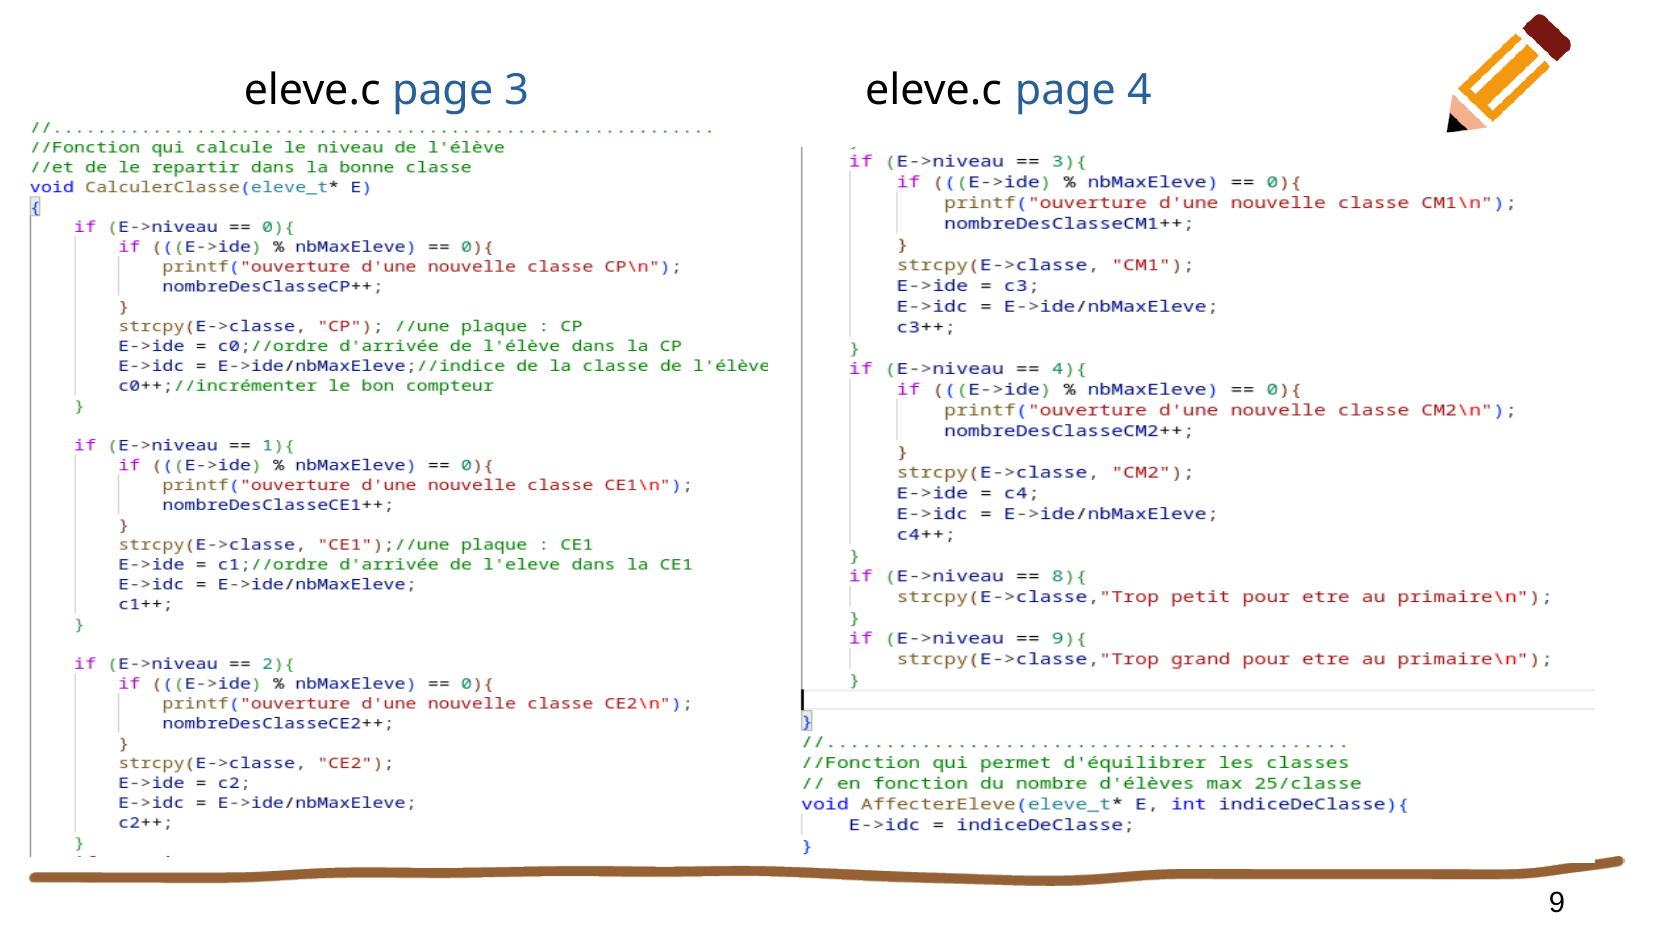

# eleve.c page 3 eleve.c page 4
9